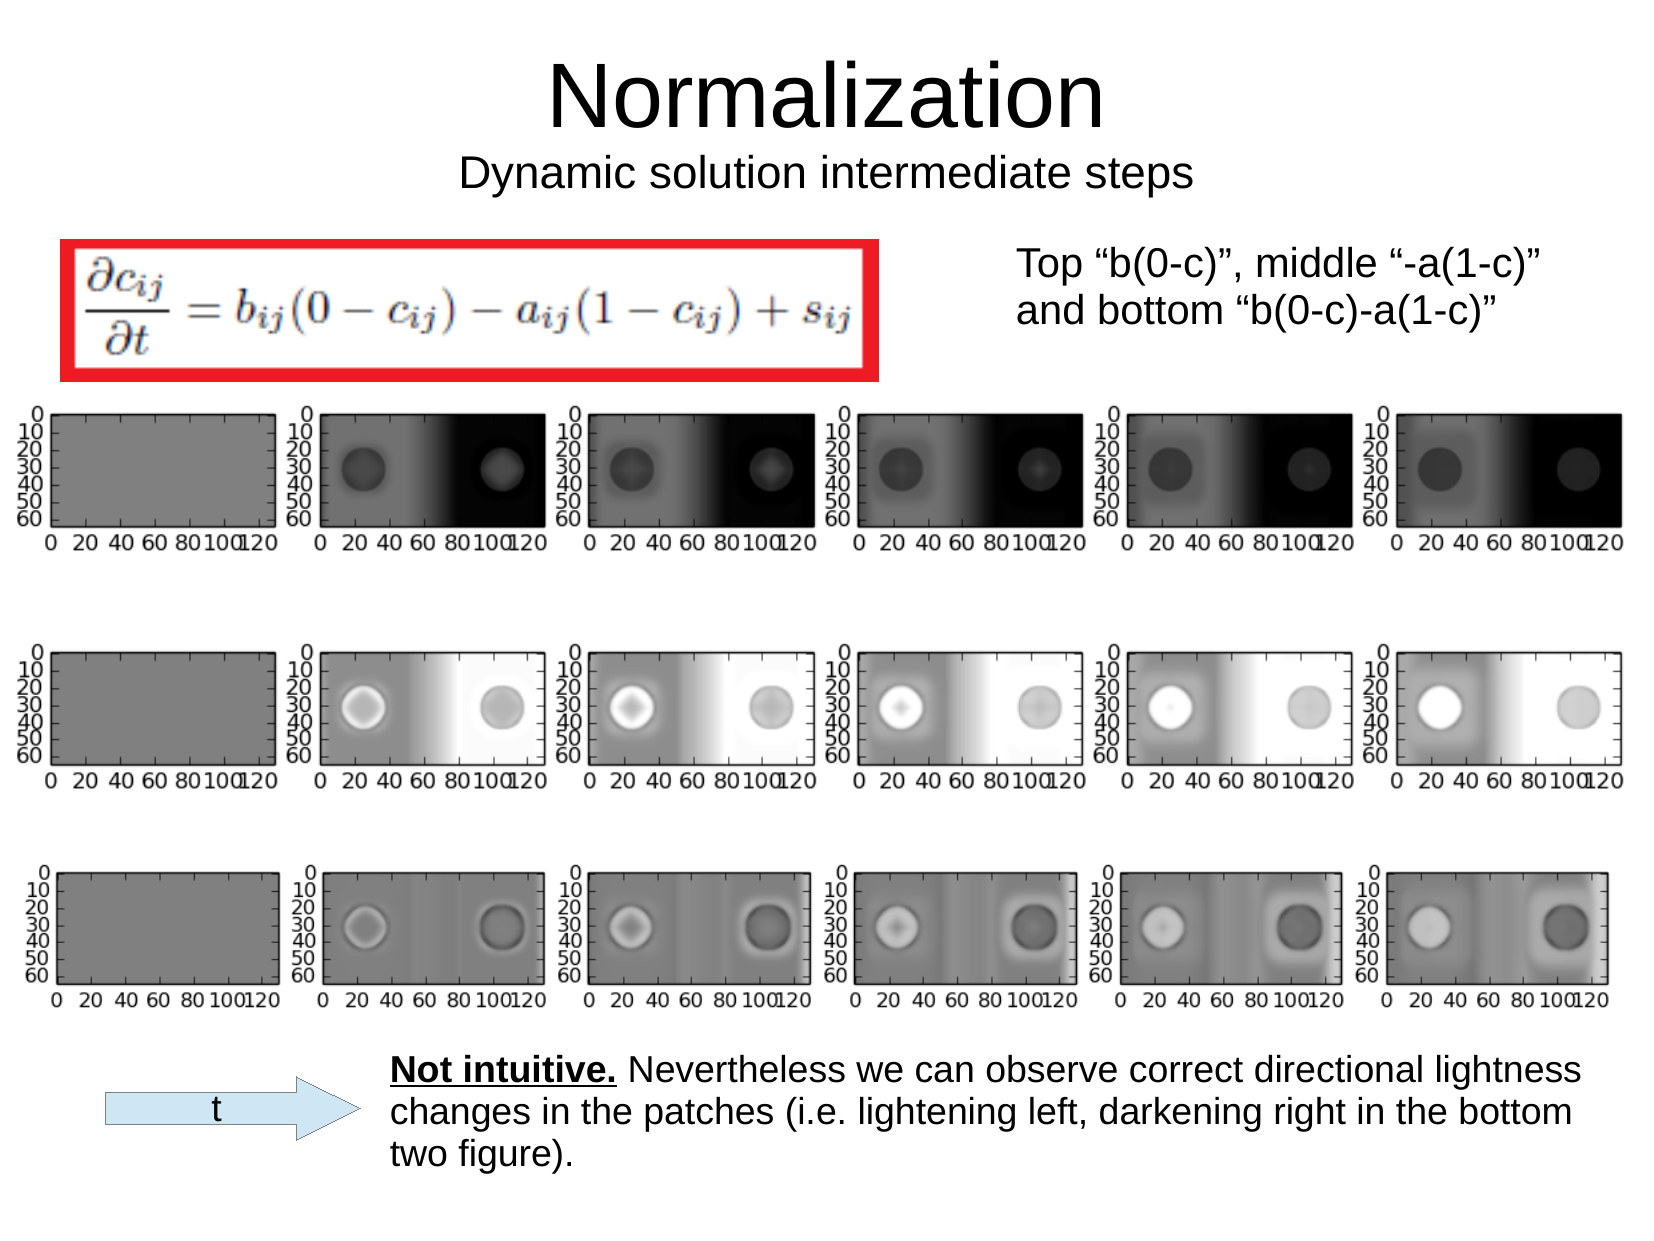

# Normalization Dynamic solution intermediate steps
Top “b(0-c)”, middle “-a(1-c)” and bottom “b(0-c)-a(1-c)”
Not intuitive. Nevertheless we can observe correct directional lightness changes in the patches (i.e. lightening left, darkening right in the bottom two figure).
t